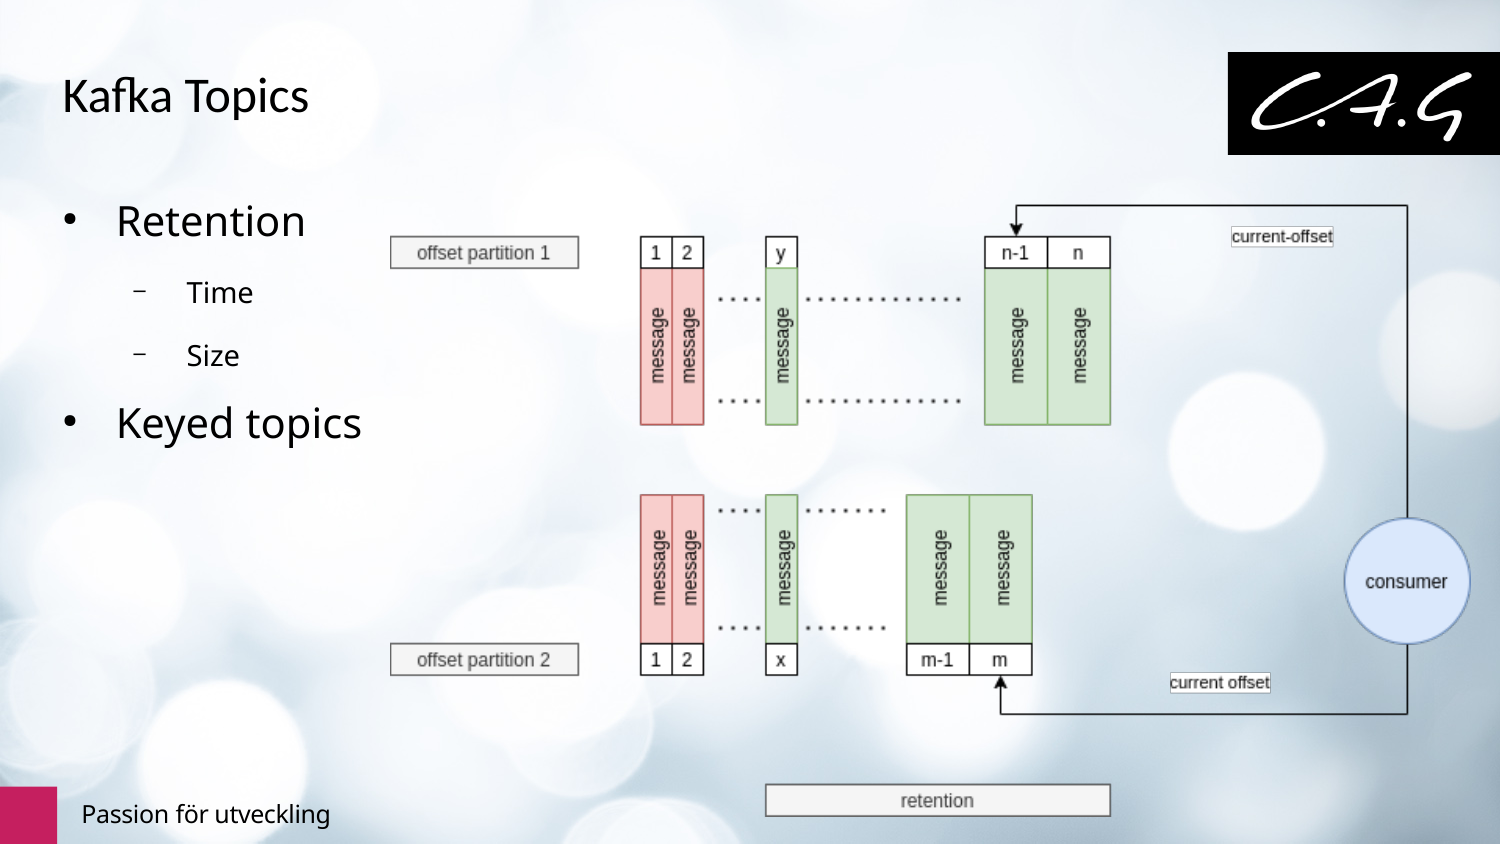

# Kafka Topics
Retention
Time
Size
Keyed topics